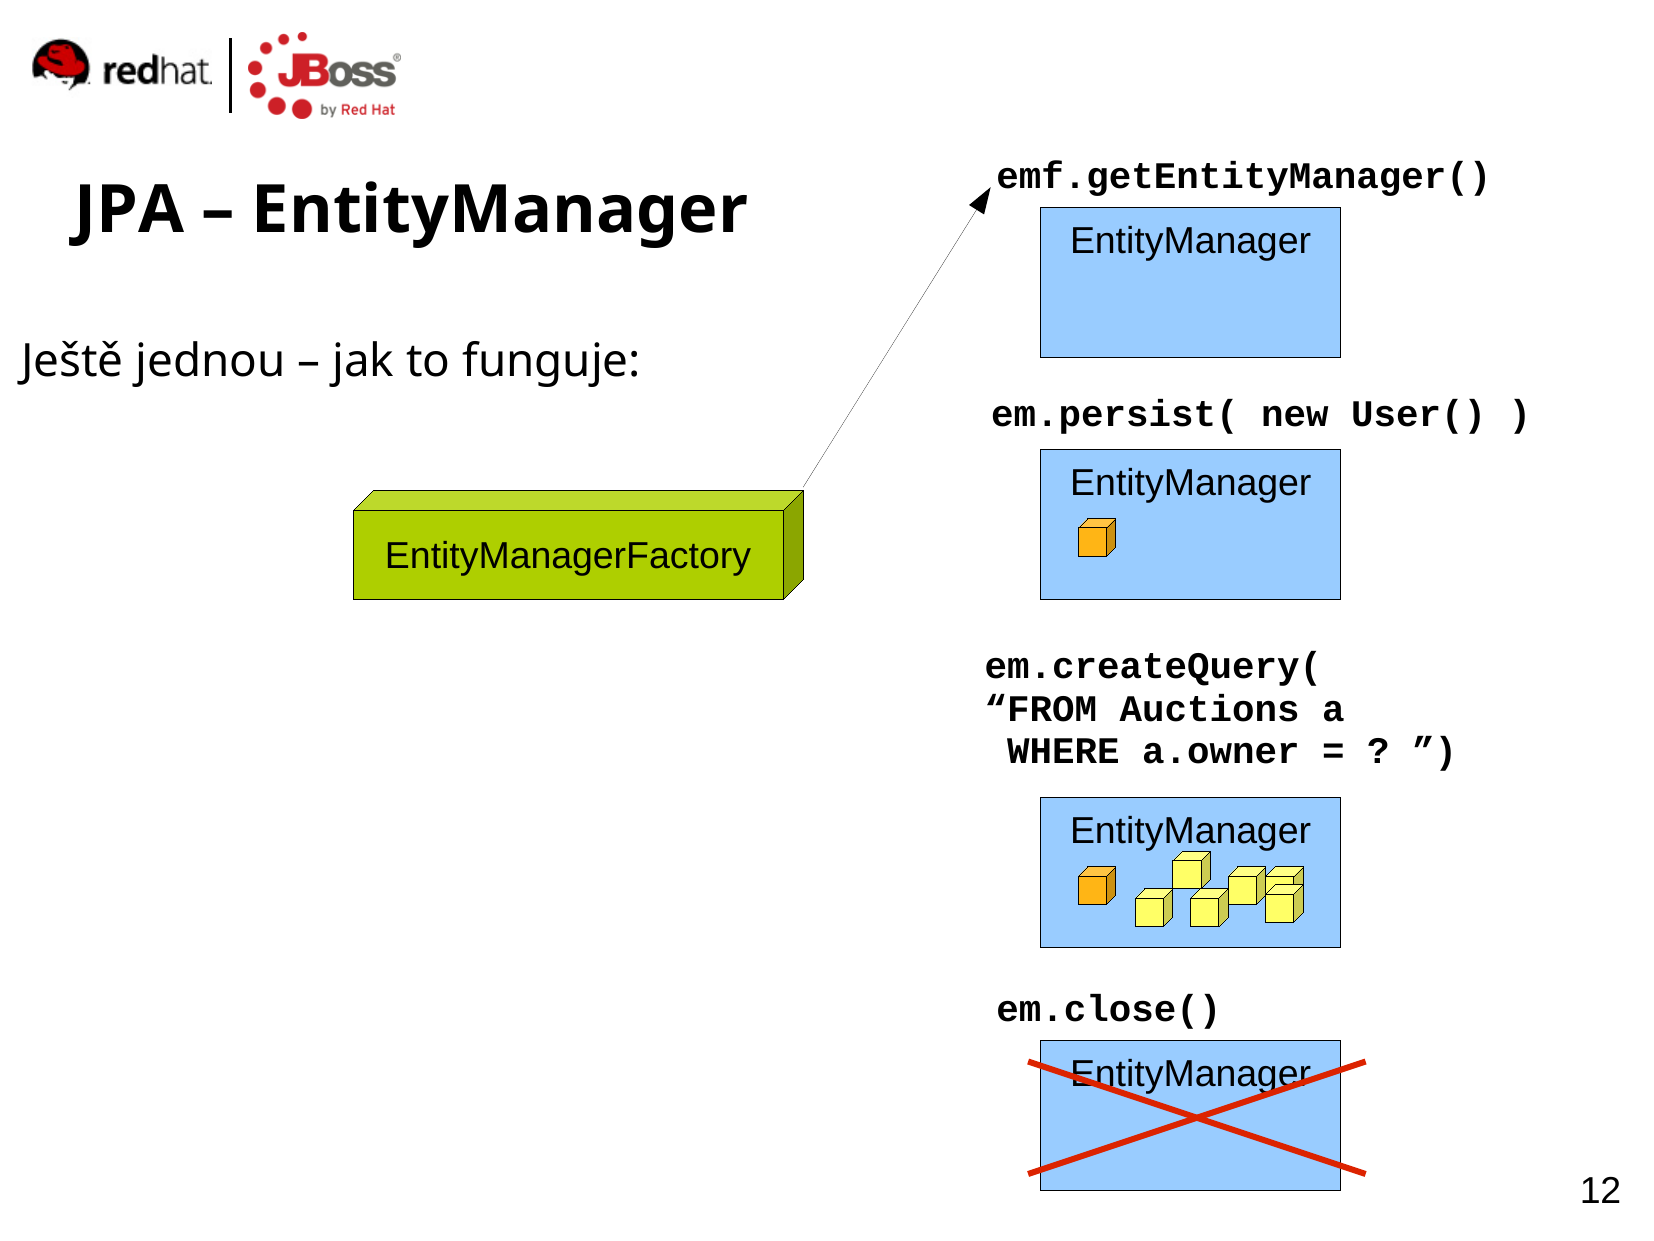

# JPA – EntityManager
emf.getEntityManager()
EntityManager
Ještě jednou – jak to funguje:
em.persist( new User() )
EntityManager
EntityManagerFactory
em.createQuery(
“FROM Auctions a
 WHERE a.owner = ? ”)
EntityManager
em.close()
EntityManager